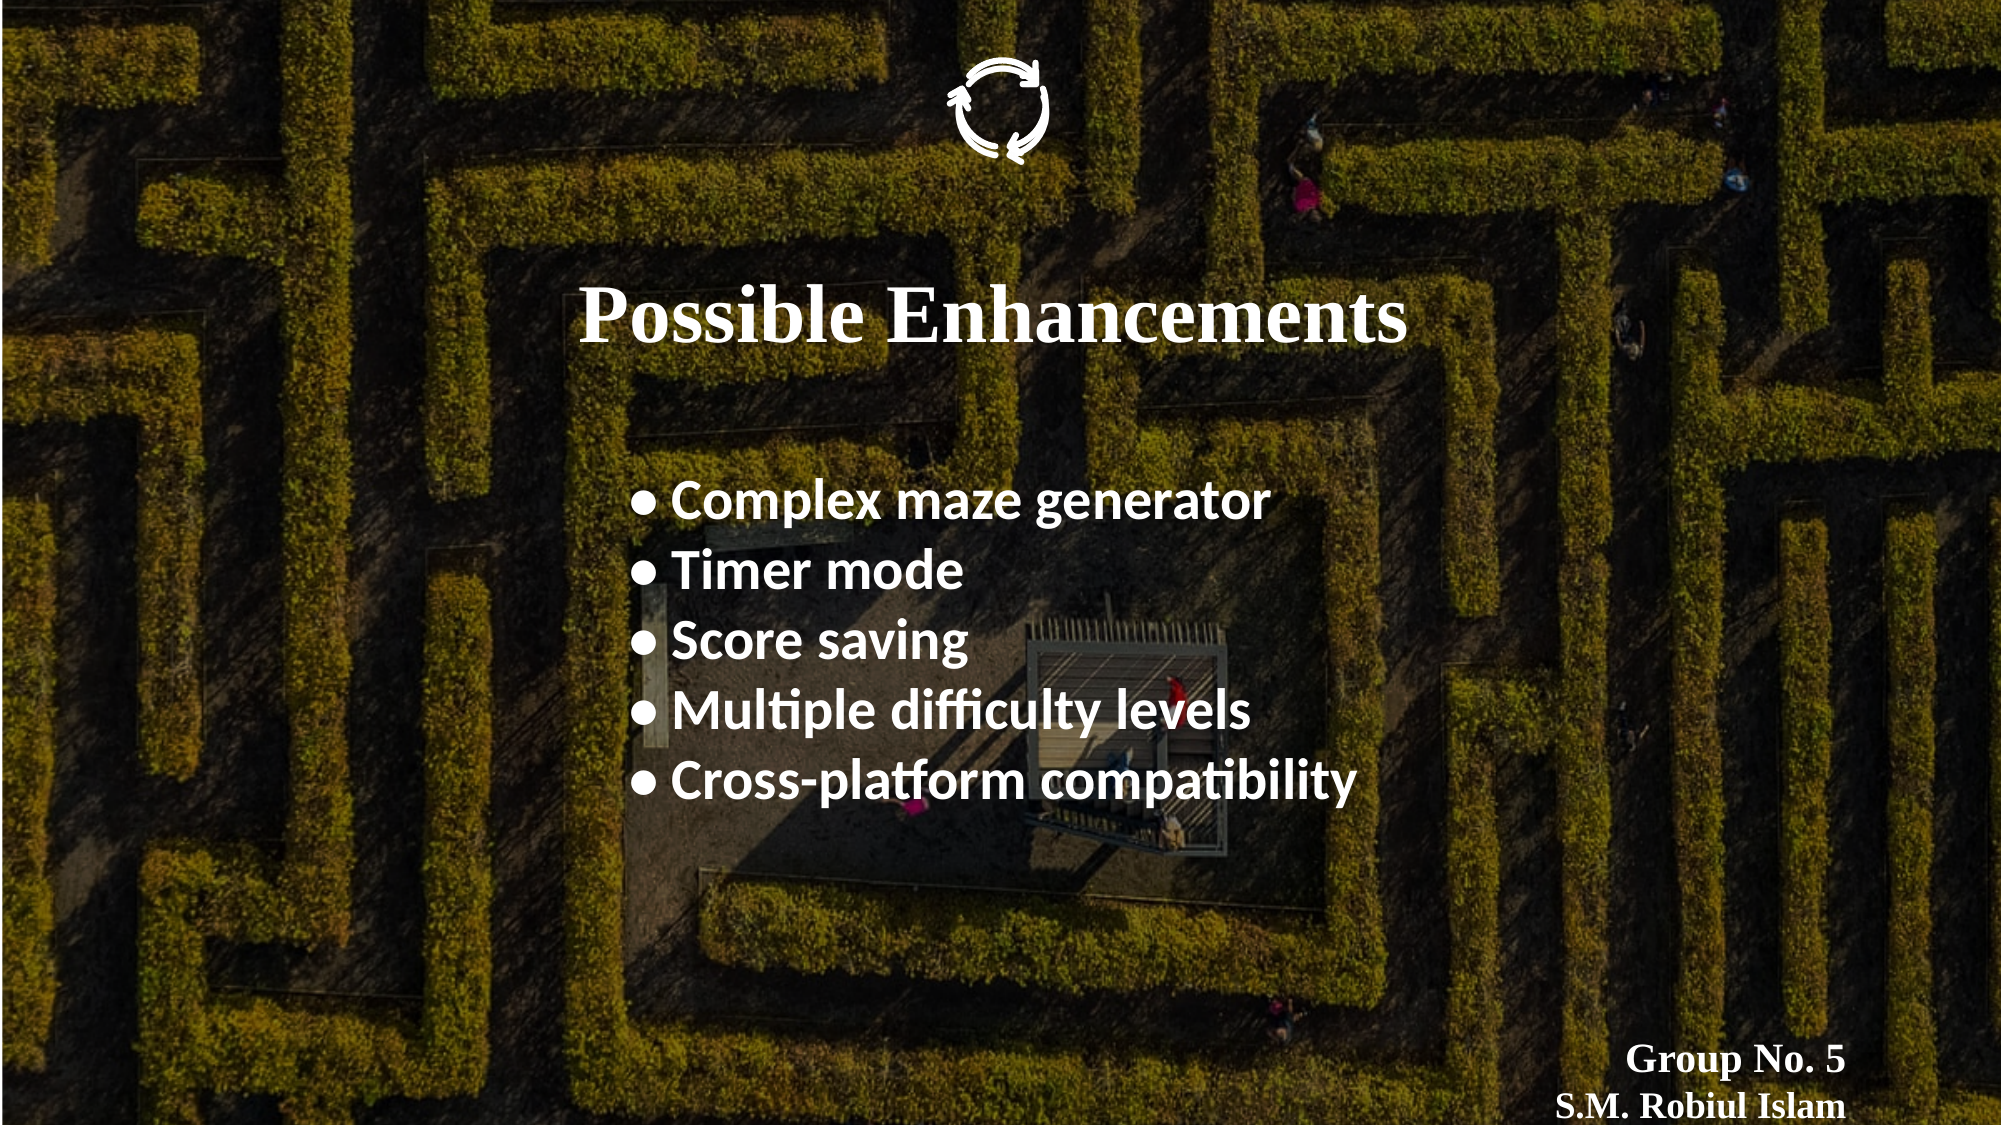

Possible Enhancements
• Complex maze generator
• Timer mode
• Score saving
• Multiple difficulty levels
• Cross-platform compatibility
Group No. 5
S.M. Robiul Islam